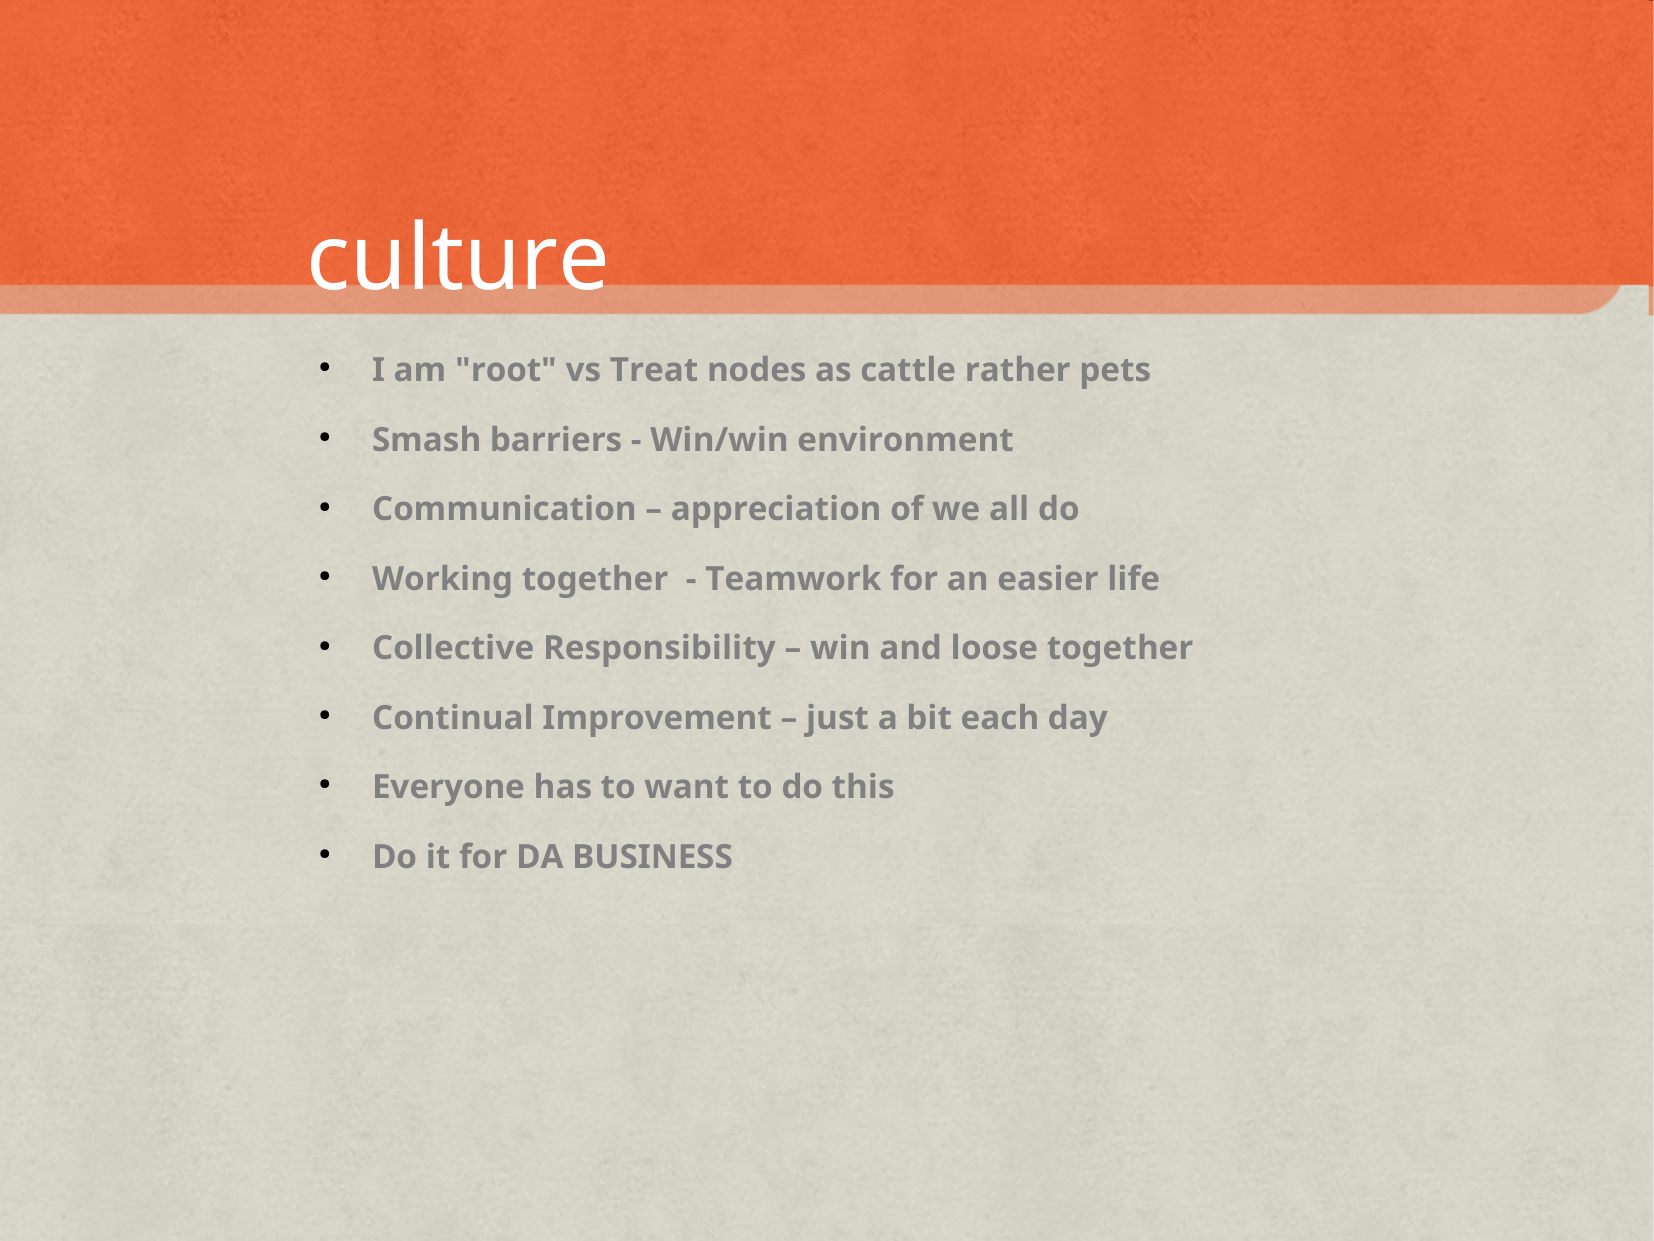

# culture
I am "root" vs Treat nodes as cattle rather pets
Smash barriers - Win/win environment
Communication – appreciation of we all do
Working together - Teamwork for an easier life
Collective Responsibility – win and loose together
Continual Improvement – just a bit each day
Everyone has to want to do this
Do it for DA BUSINESS